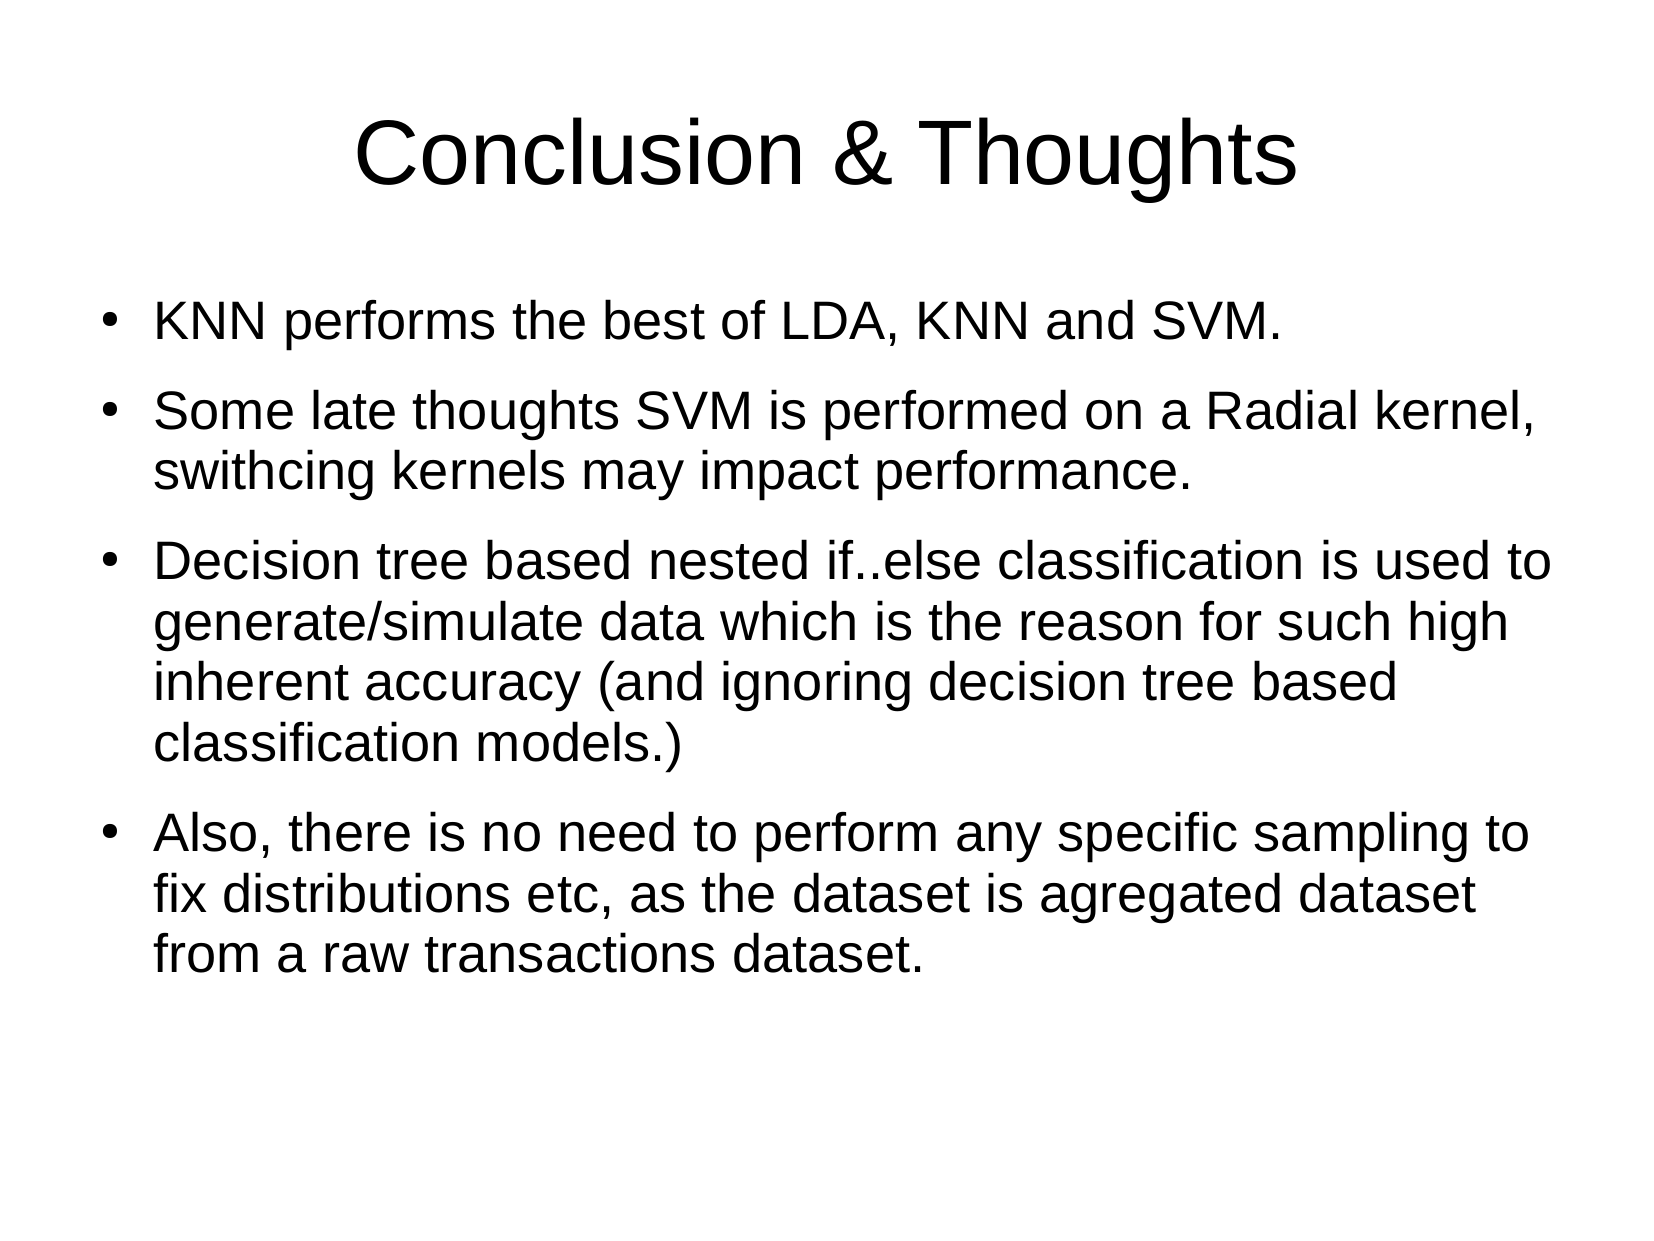

# Conclusion & Thoughts
KNN performs the best of LDA, KNN and SVM.
Some late thoughts SVM is performed on a Radial kernel, swithcing kernels may impact performance.
Decision tree based nested if..else classification is used to generate/simulate data which is the reason for such high inherent accuracy (and ignoring decision tree based classification models.)
Also, there is no need to perform any specific sampling to fix distributions etc, as the dataset is agregated dataset from a raw transactions dataset.